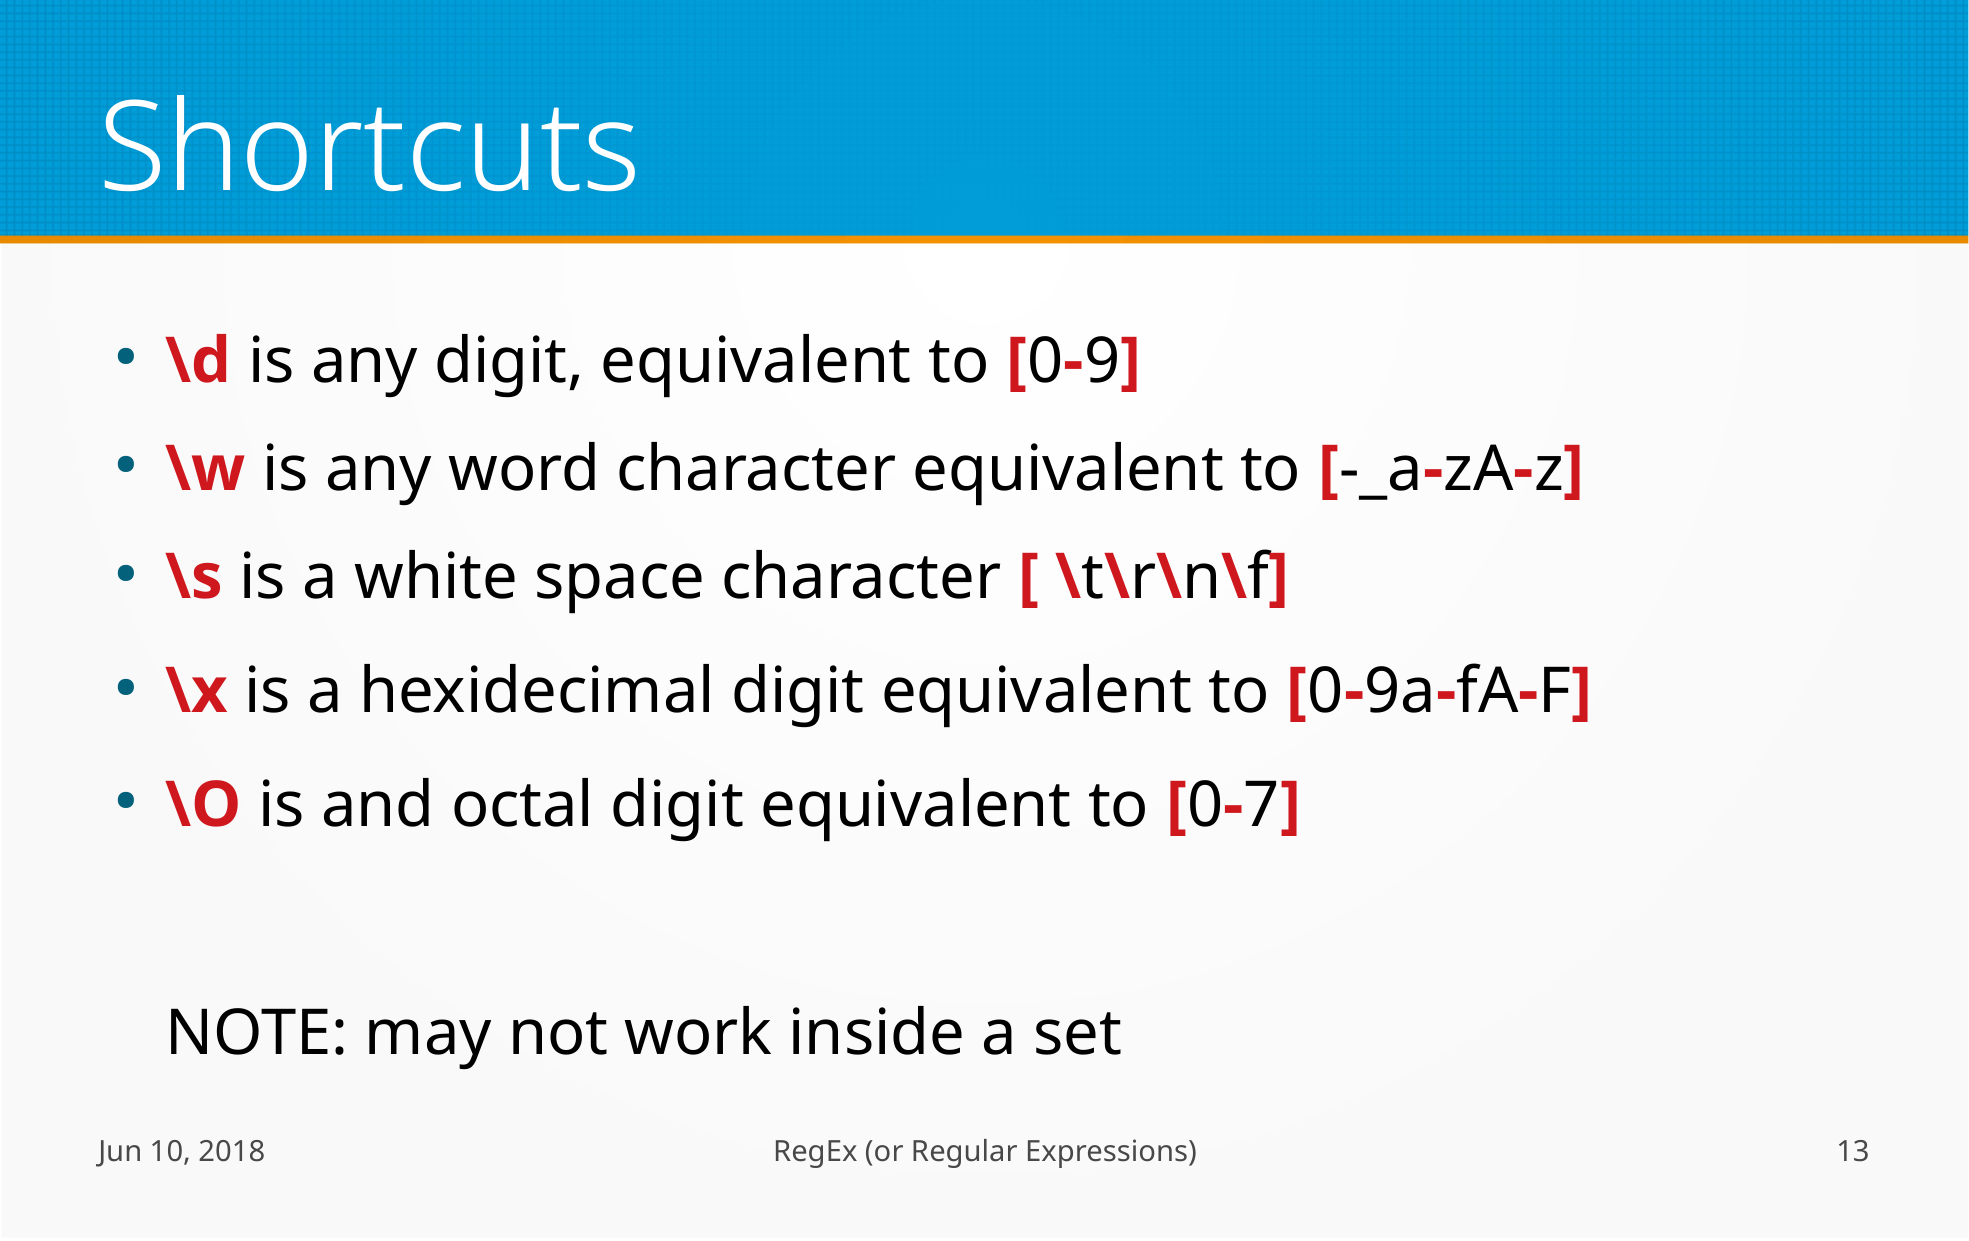

# Shortcuts
\d is any digit, equivalent to [0-9]
\w is any word character equivalent to [-_a-zA-z]
\s is a white space character [ \t\r\n\f]
\x is a hexidecimal digit equivalent to [0-9a-fA-F]
\O is and octal digit equivalent to [0-7]
NOTE: may not work inside a set
Jun 10, 2018
RegEx (or Regular Expressions)
13